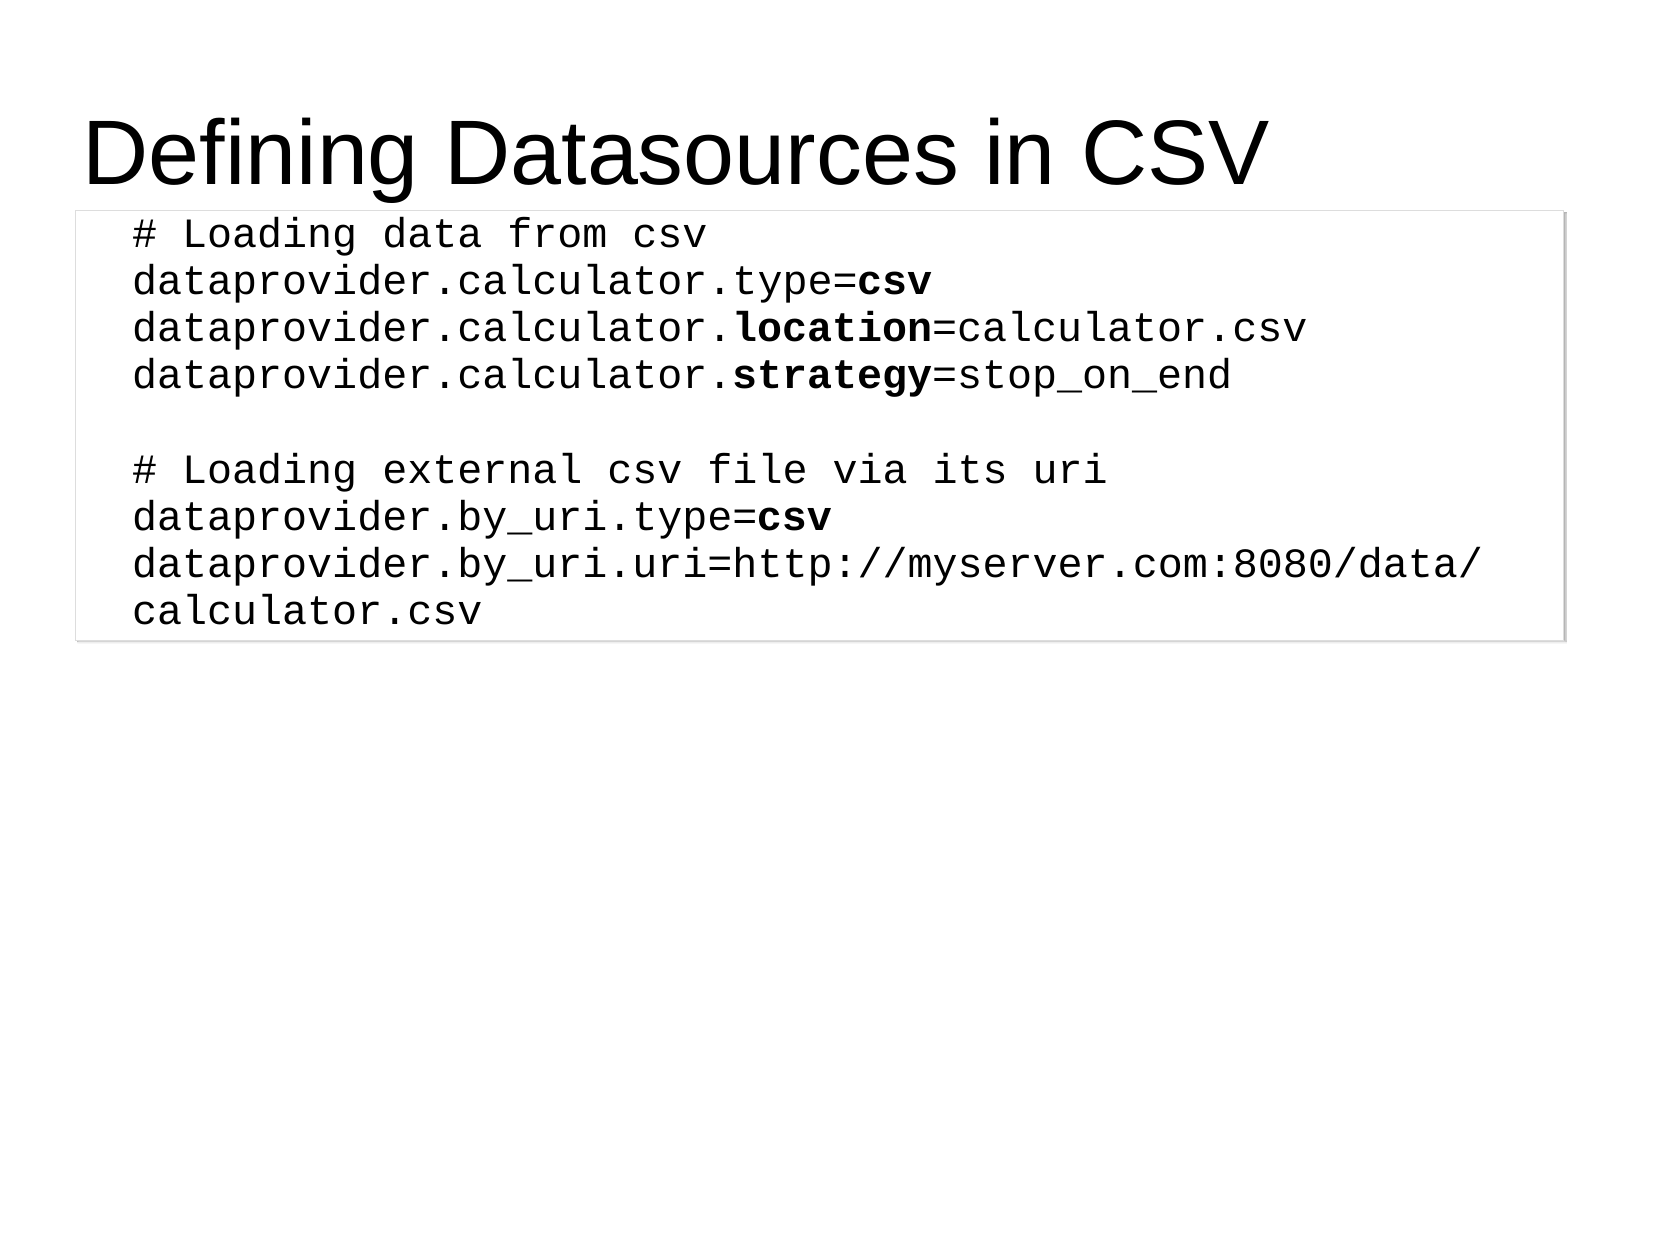

# Defining Datasources in CSV
# Loading data from csv
dataprovider.calculator.type=csv
dataprovider.calculator.location=calculator.csv
dataprovider.calculator.strategy=stop_on_end
# Loading external csv file via its uri
dataprovider.by_uri.type=csv
dataprovider.by_uri.uri=http://myserver.com:8080/data/calculator.csv